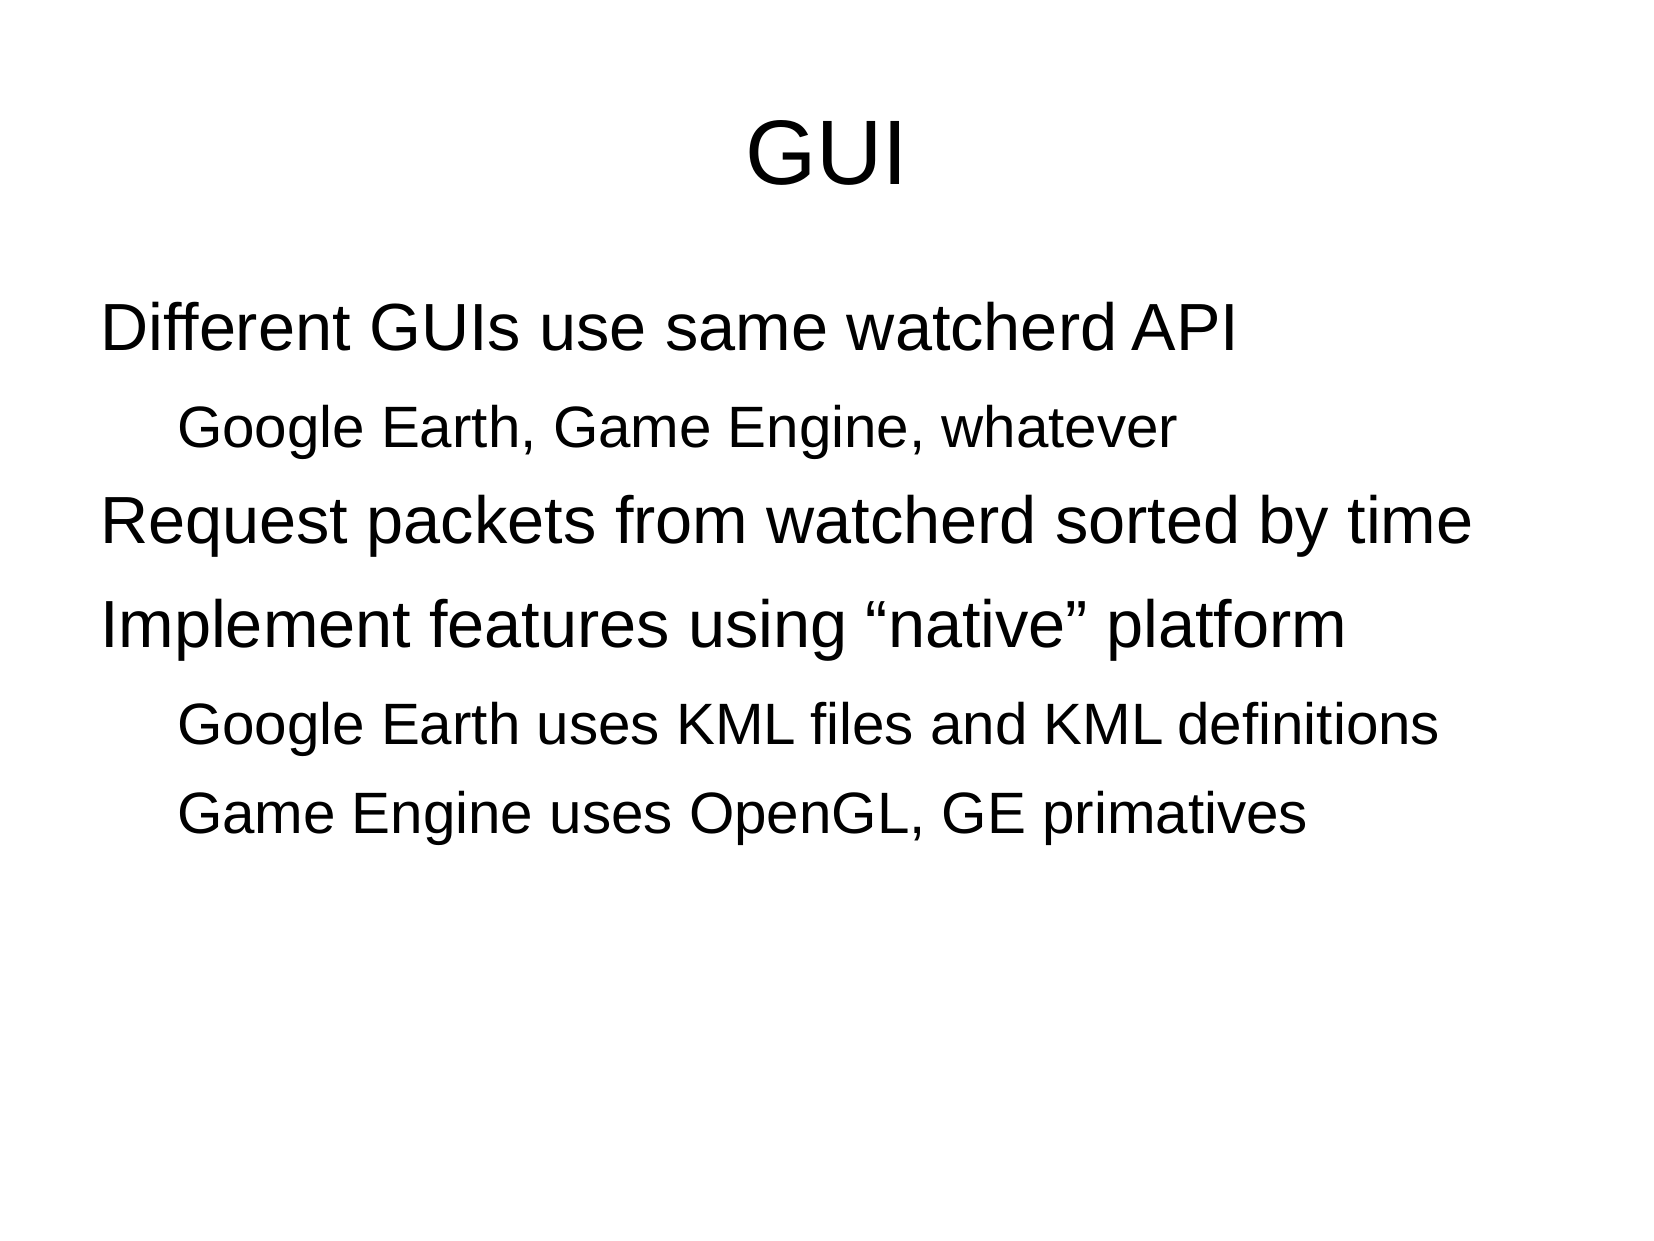

# GUI
Different GUIs use same watcherd API
Google Earth, Game Engine, whatever
Request packets from watcherd sorted by time
Implement features using “native” platform
Google Earth uses KML files and KML definitions
Game Engine uses OpenGL, GE primatives